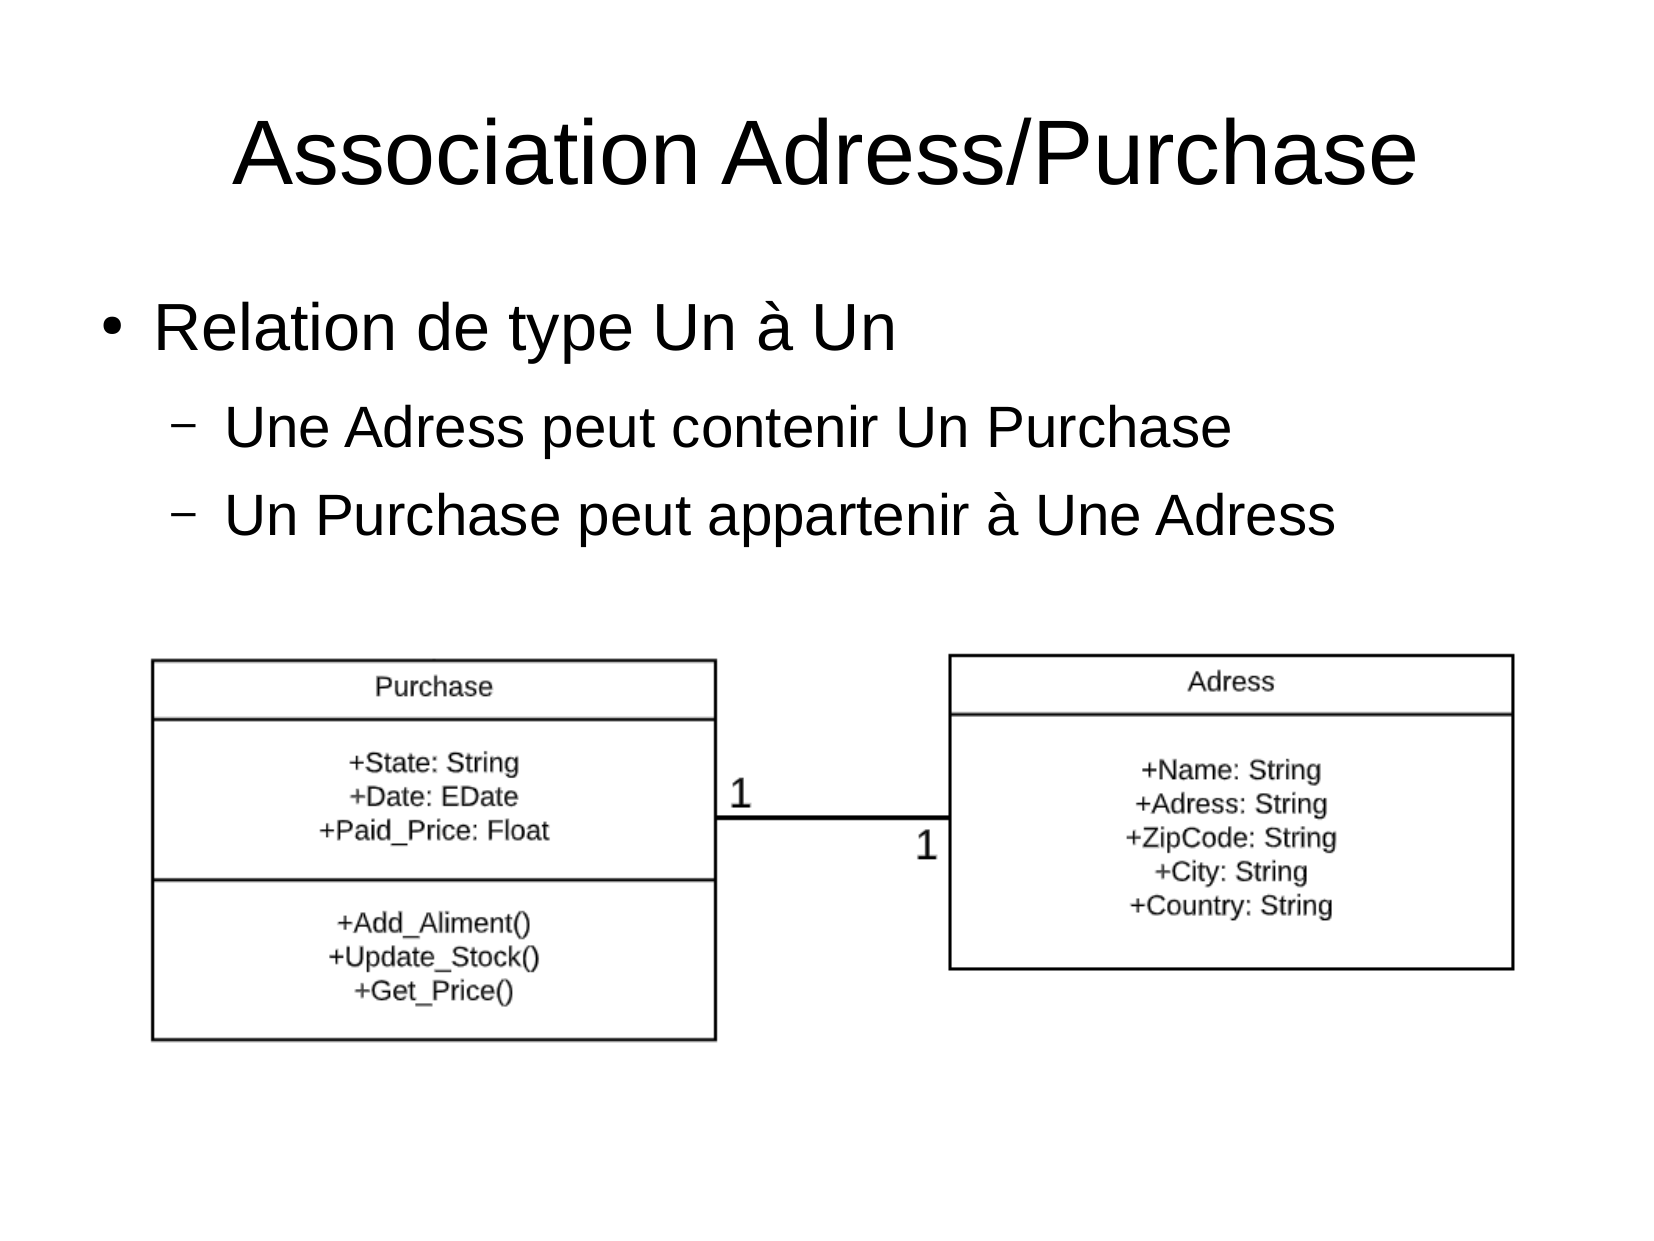

# Association Adress/Purchase
Relation de type Un à Un
Une Adress peut contenir Un Purchase
Un Purchase peut appartenir à Une Adress